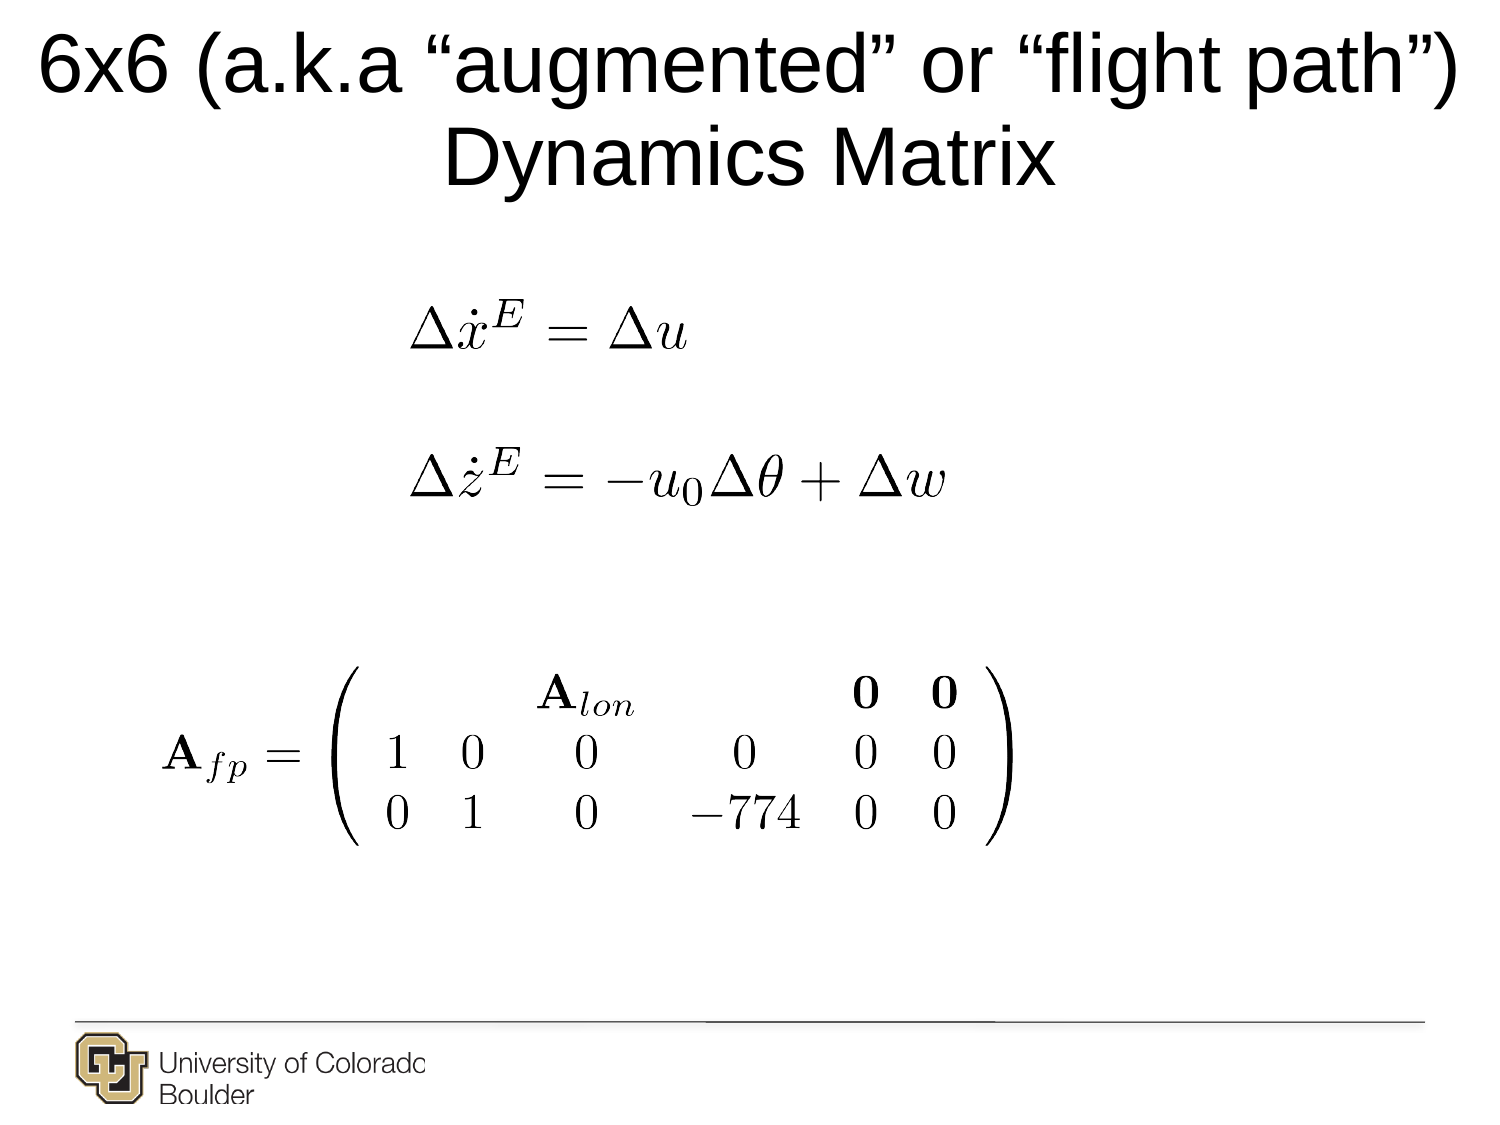

# 6x6 (a.k.a “augmented” or “flight path”) Dynamics Matrix